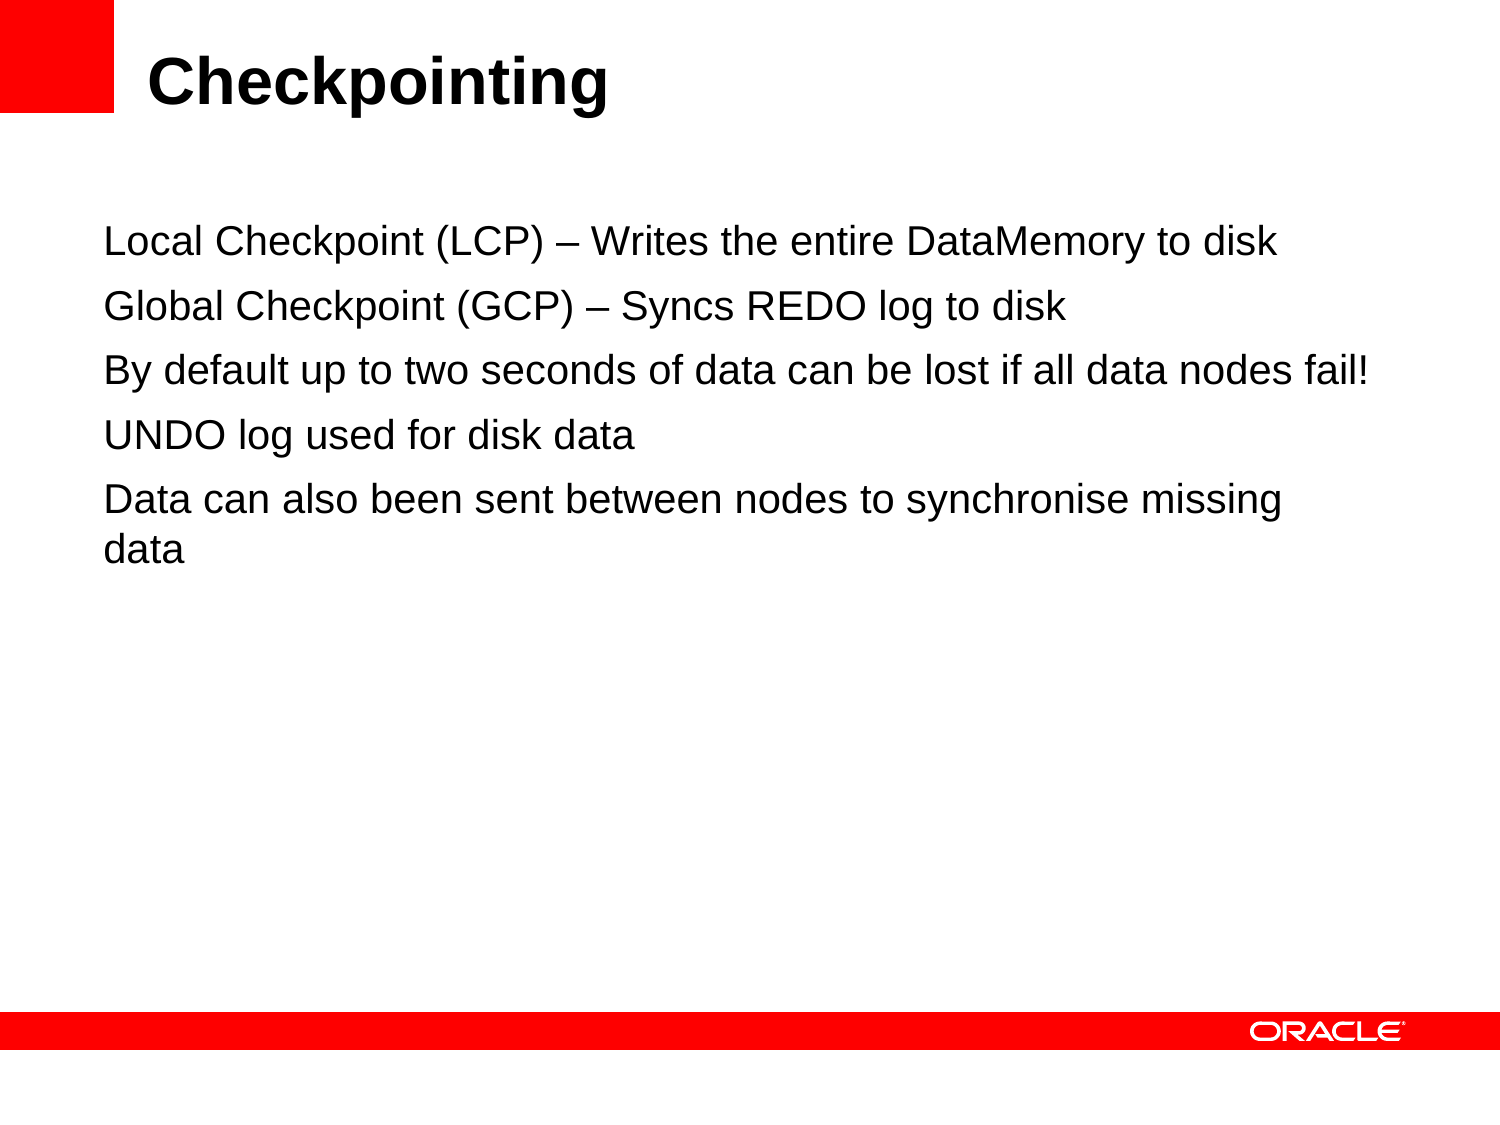

# Checkpointing
Local Checkpoint (LCP) – Writes the entire DataMemory to disk
Global Checkpoint (GCP) – Syncs REDO log to disk
By default up to two seconds of data can be lost if all data nodes fail!
UNDO log used for disk data
Data can also been sent between nodes to synchronise missing data